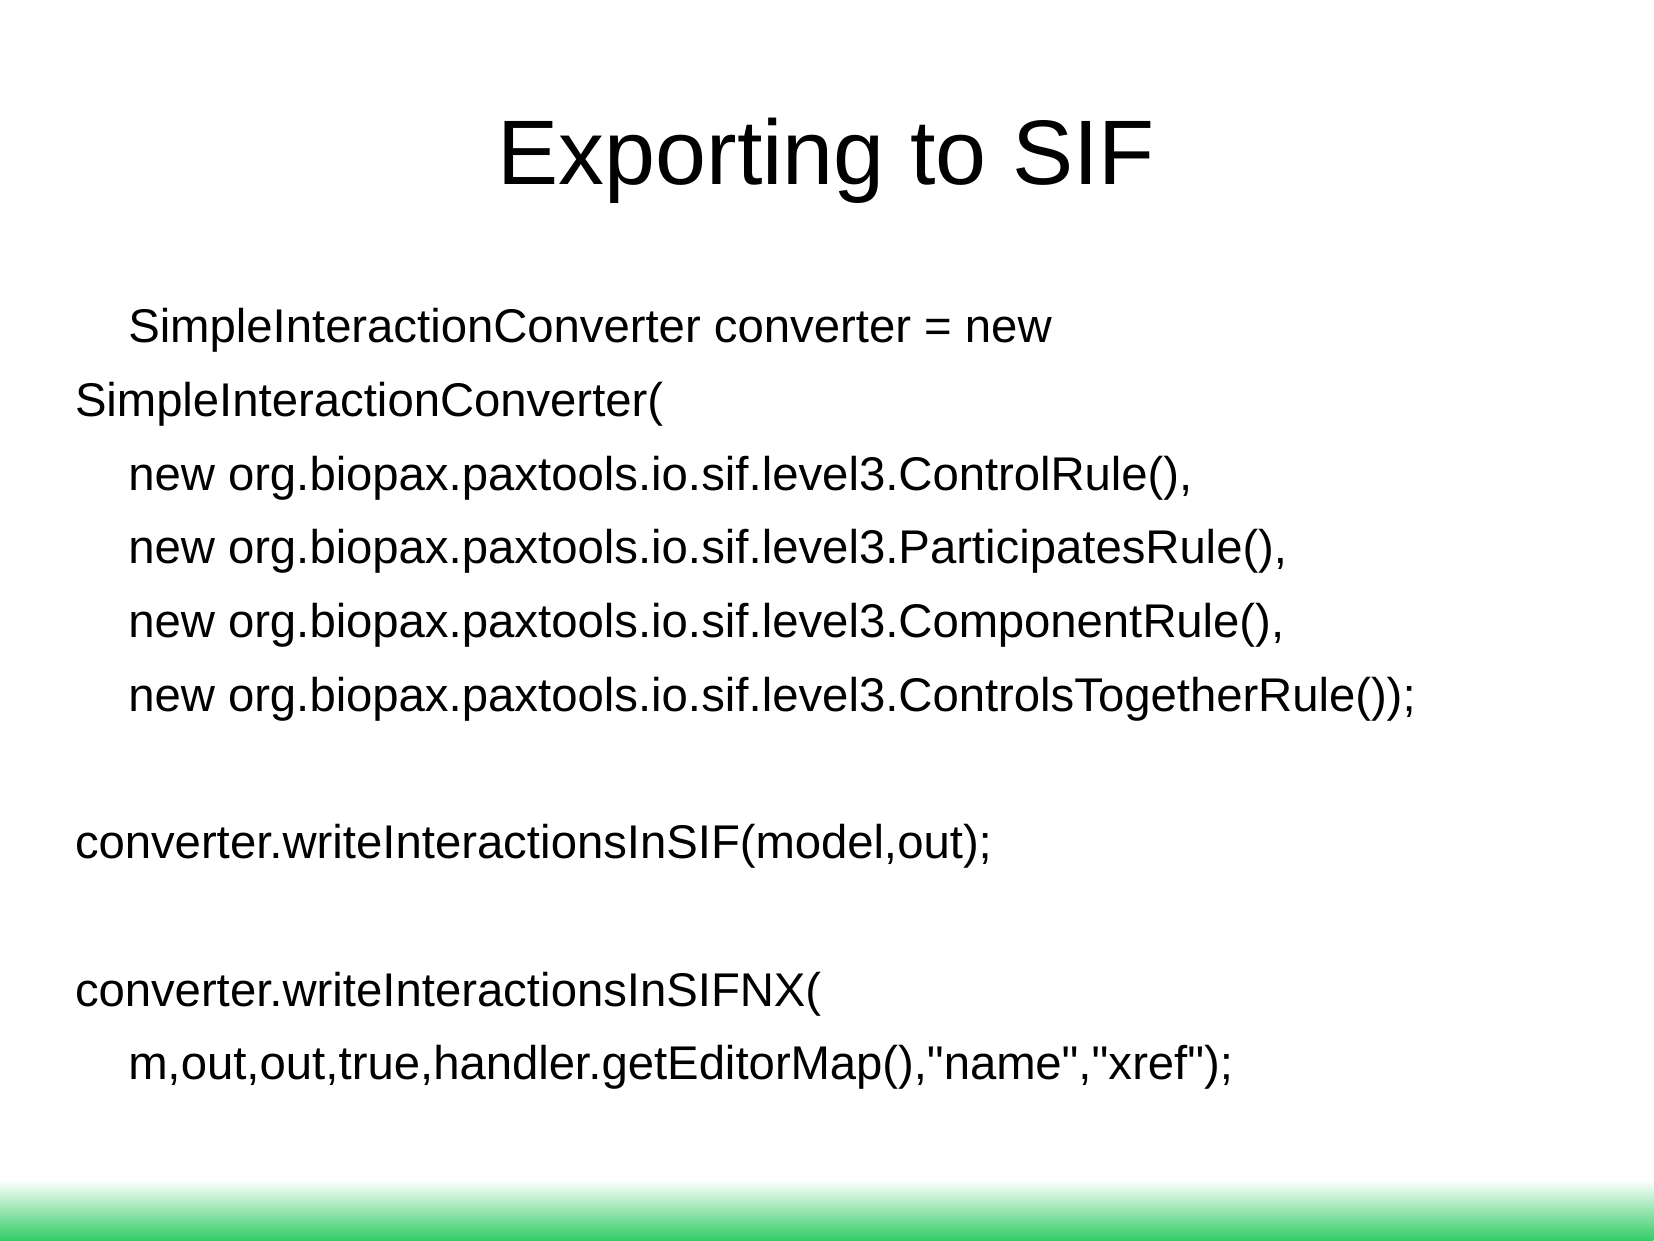

# Exporting to SIF
	SimpleInteractionConverter converter = new
SimpleInteractionConverter(
		new org.biopax.paxtools.io.sif.level3.ControlRule(),
		new org.biopax.paxtools.io.sif.level3.ParticipatesRule(),
		new org.biopax.paxtools.io.sif.level3.ComponentRule(),
		new org.biopax.paxtools.io.sif.level3.ControlsTogetherRule());
converter.writeInteractionsInSIF(model,out);
converter.writeInteractionsInSIFNX(
	m,out,out,true,handler.getEditorMap(),"name","xref");